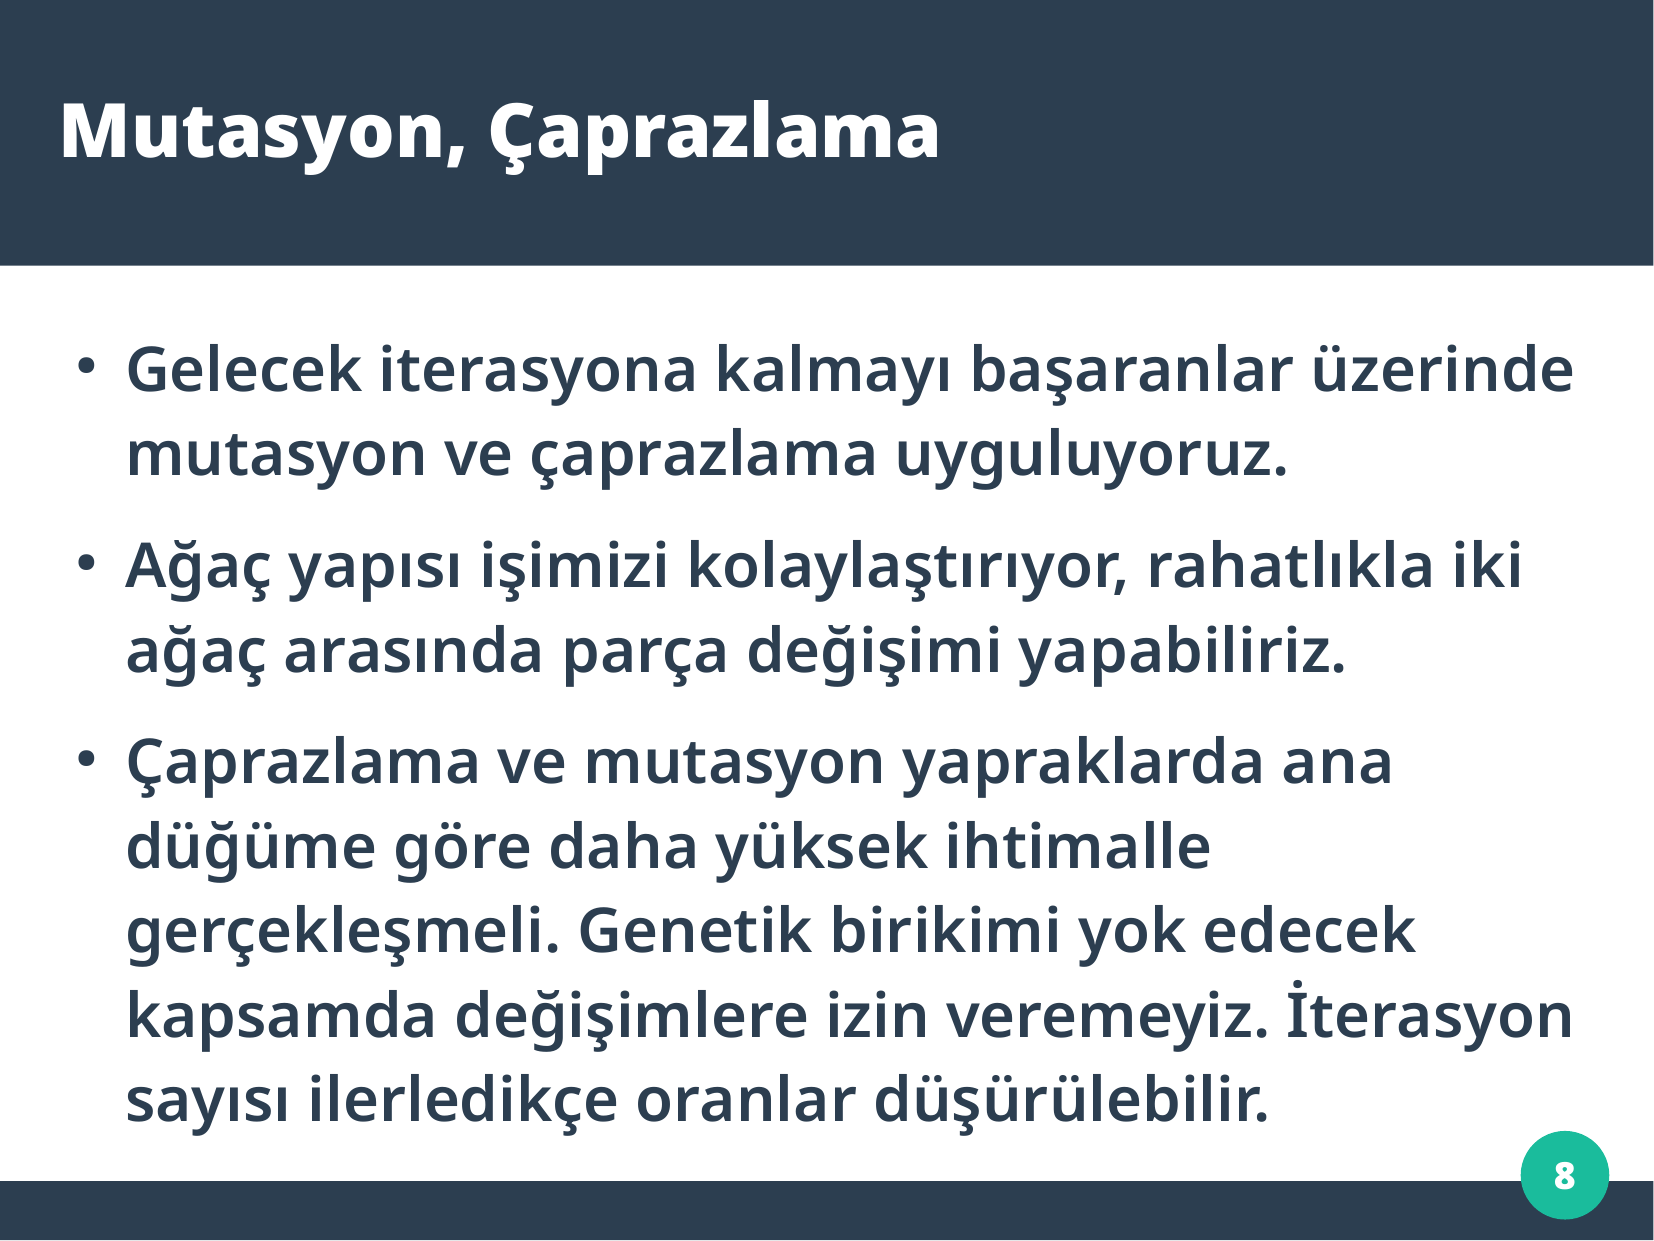

# Mutasyon, Çaprazlama
Gelecek iterasyona kalmayı başaranlar üzerinde mutasyon ve çaprazlama uyguluyoruz.
Ağaç yapısı işimizi kolaylaştırıyor, rahatlıkla iki ağaç arasında parça değişimi yapabiliriz.
Çaprazlama ve mutasyon yapraklarda ana düğüme göre daha yüksek ihtimalle gerçekleşmeli. Genetik birikimi yok edecek kapsamda değişimlere izin veremeyiz. İterasyon sayısı ilerledikçe oranlar düşürülebilir.
8